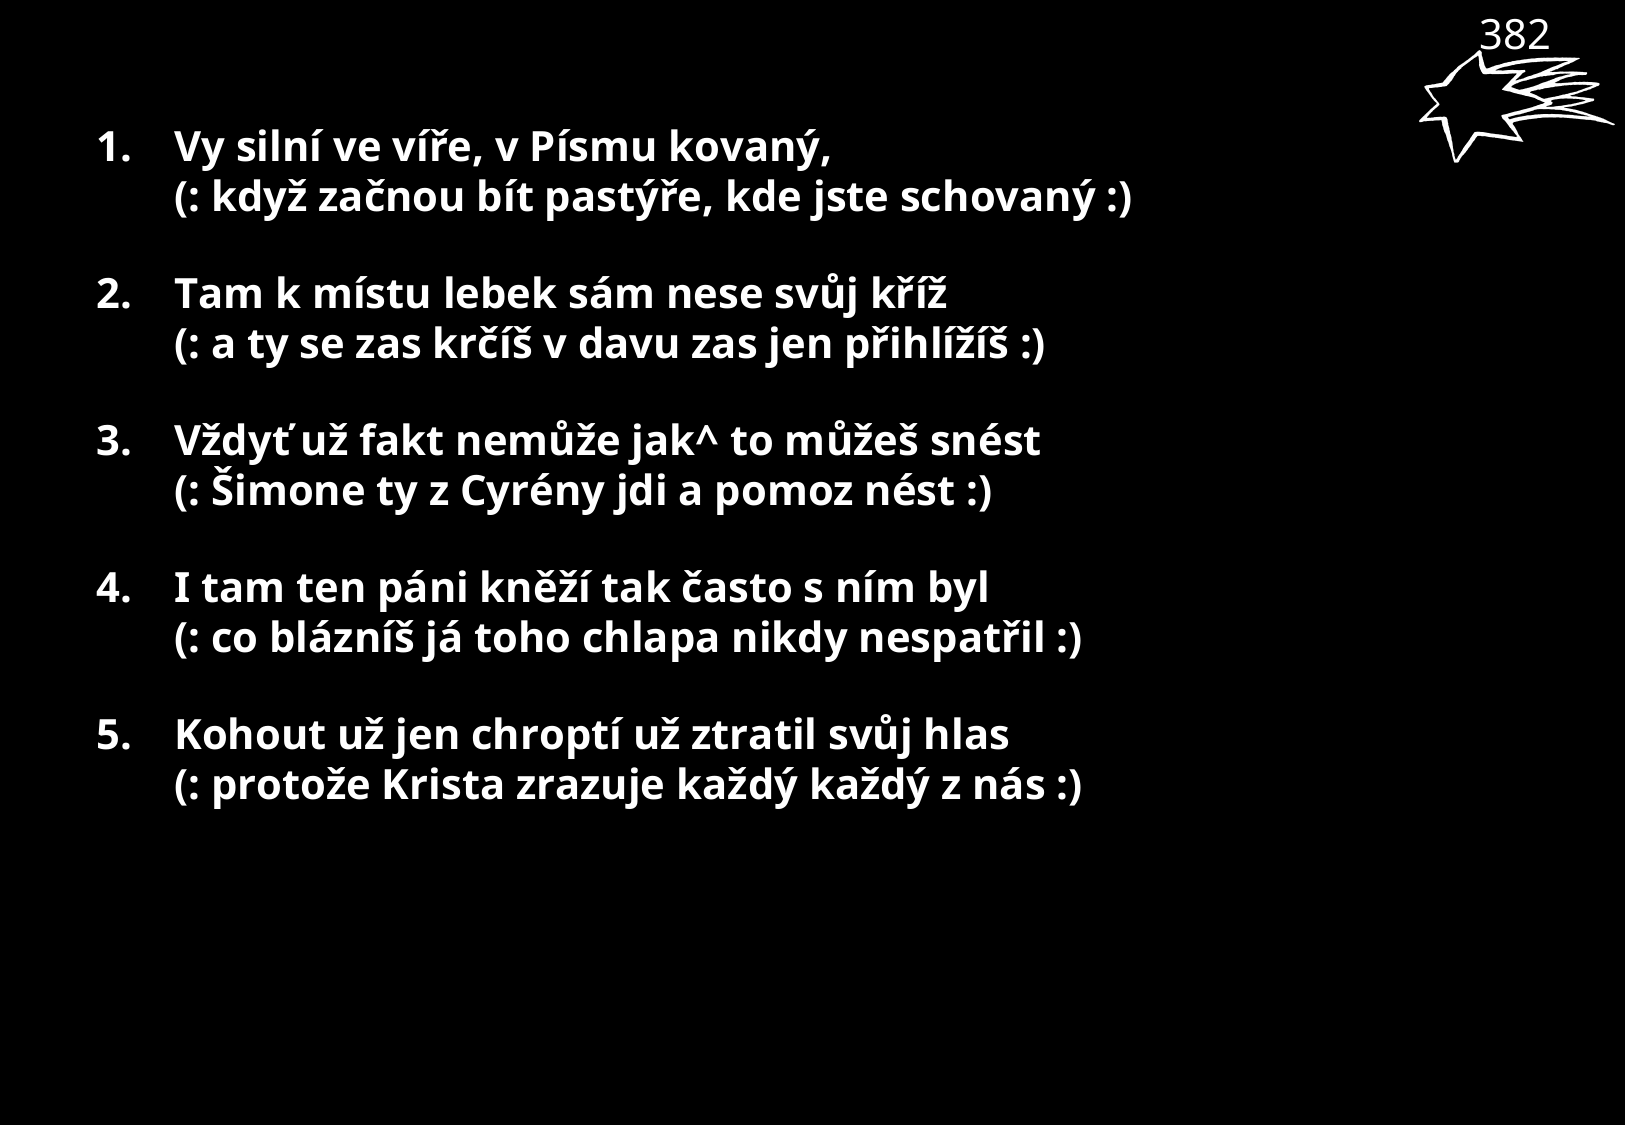

382
# 1. 	Vy silní ve víře, v Písmu kovaný, (: když začnou bít pastýře, kde jste schovaný :)
2.	Tam k místu lebek sám nese svůj kříž
(: a ty se zas krčíš v davu zas jen přihlížíš :)
3.	Vždyť už fakt nemůže jak^ to můžeš snést
(: Šimone ty z Cyrény jdi a pomoz nést :)
4.	I tam ten páni kněží tak často s ním byl
(: co blázníš já toho chlapa nikdy nespatřil :)
5.	Kohout už jen chroptí už ztratil svůj hlas
(: protože Krista zrazuje každý každý z nás :)